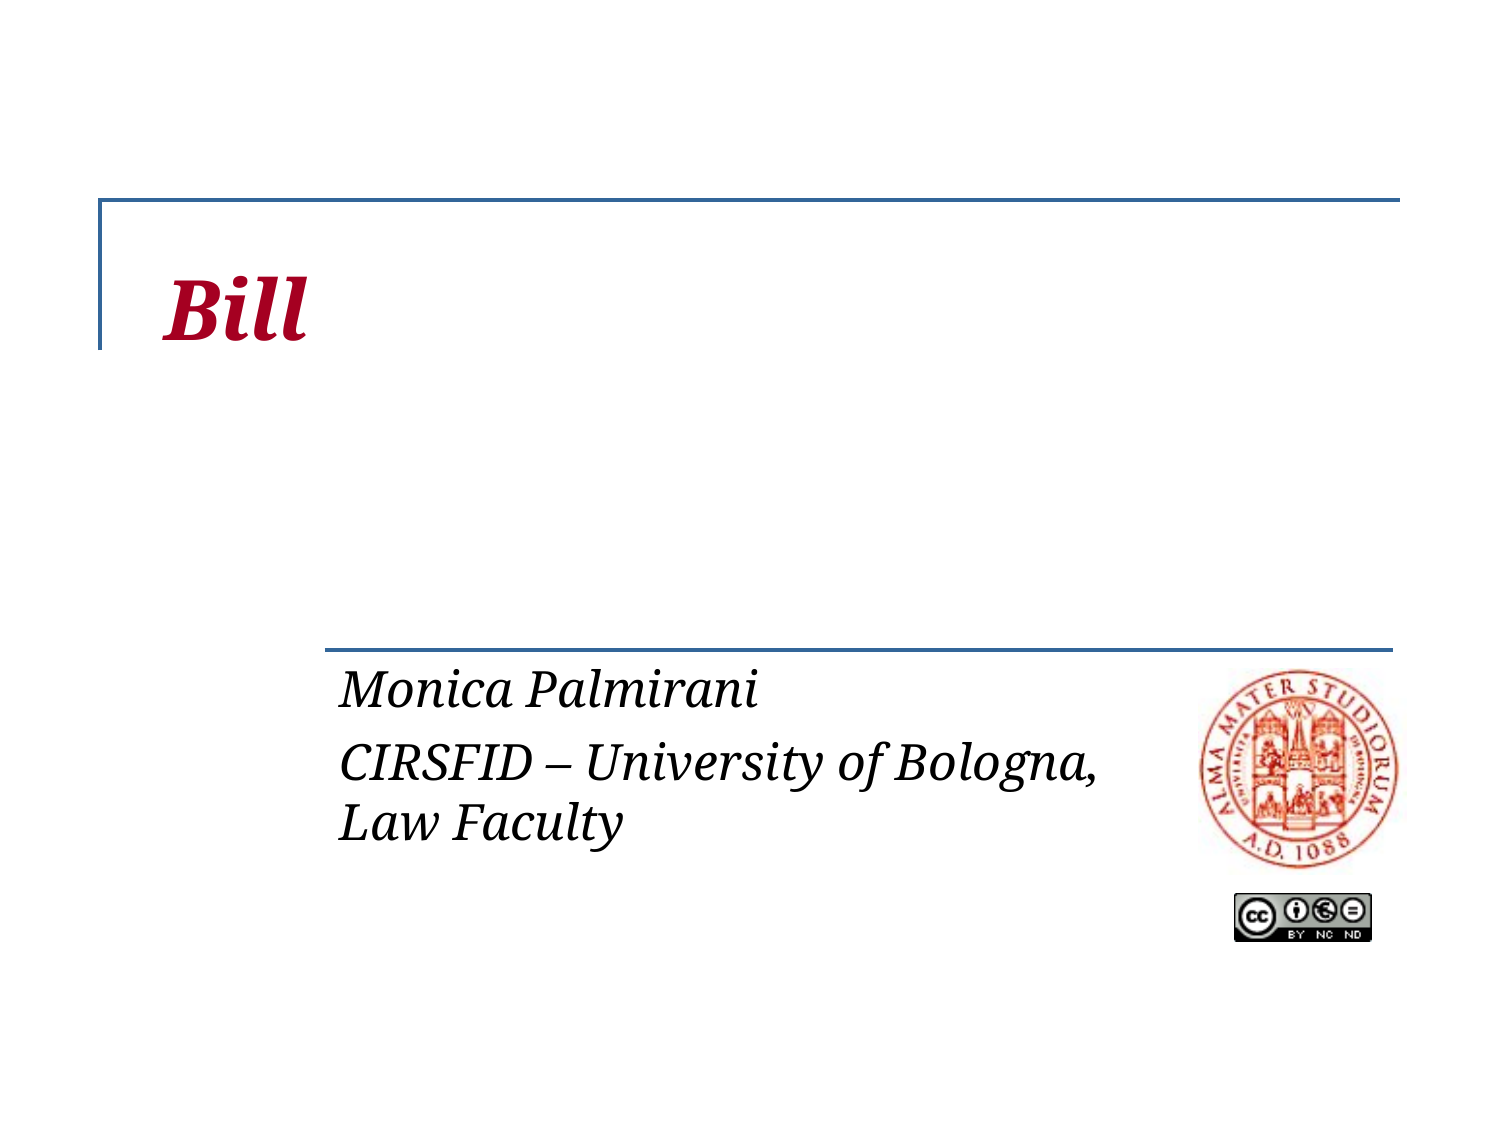

# Bill
Monica Palmirani
CIRSFID – University of Bologna, Law Faculty